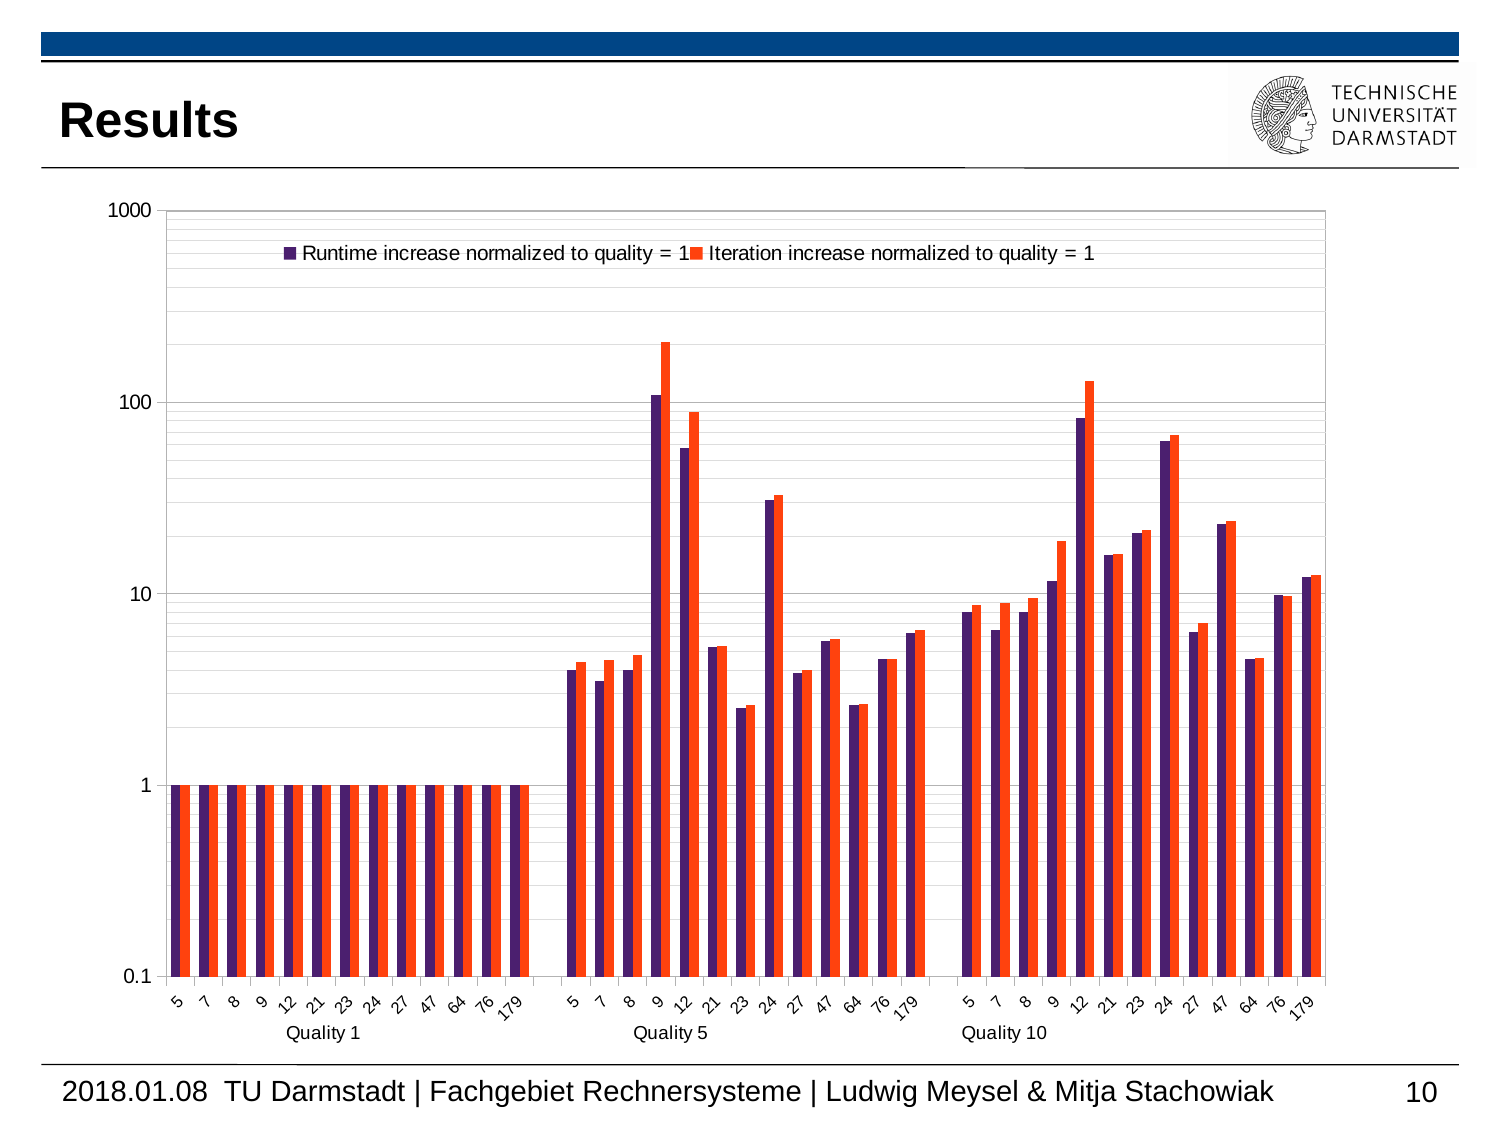

# Results
### Chart
| Category | Runtime increase normalized to quality = 1 | Iteration increase normalized to quality = 1 |
|---|---|---|
| 5 | 1.0 | 1.0 |
| 7 | 1.0 | 1.0 |
| 8 | 1.0 | 1.0 |
| 9 | 1.0 | 1.0 |
| 12 | 1.0 | 1.0 |
| 21 | 1.0 | 1.0 |
| 23 | 1.0 | 1.0 |
| 24 | 1.0 | 1.0 |
| 27 | 1.0 | 1.0 |
| 47 | 1.0 | 1.0 |
| 64 | 1.0 | 1.0 |
| 76 | 1.0 | 1.0 |
| 179 | 1.0 | 1.0 |
| None | None | None |
| 5 | 4.0 | 4.4 |
| 7 | 3.5 | 4.53333333333333 |
| 8 | 4.0 | 4.76470588235294 |
| 9 | 108.666666666667 | 206.85 |
| 12 | 57.9090909090909 | 89.3058823529412 |
| 21 | 5.29397192402973 | 5.34534617148097 |
| 23 | 2.52151462994836 | 2.61530795295994 |
| 24 | 30.8852459016393 | 32.9714964370546 |
| 27 | 3.85777475331745 | 4.01171074460818 |
| 47 | 5.69020021074816 | 5.79204892966361 |
| 64 | 2.62476871839151 | 2.6499355493926 |
| 76 | 4.58974487620099 | 4.55923691935925 |
| 179 | 6.22614135206321 | 6.43547477601144 |
| None | None | None |
| 5 | 8.0 | 8.7 |
| 7 | 6.5 | 9.0 |
| 8 | 8.0 | 9.47058823529412 |
| 9 | 11.6666666666667 | 18.85 |
| 12 | 83.0 | 129.423529411765 |
| 21 | 16.0247729149463 | 16.0624484181568 |
| 23 | 20.750430292599 | 21.5419573450269 |
| 24 | 62.5245901639344 | 67.4916864608076 |
| 27 | 6.31337189520245 | 7.03527861813214 |
| 47 | 23.0358271865121 | 23.9522465302282 |
| 64 | 4.5461946466017 | 4.59985938049295 |
| 76 | 9.92715049042972 | 9.72636139665279 |
| 179 | 12.3005414105941 | 12.5836461293979 |TU Darmstadt | Fachgebiet Rechnersysteme | Name